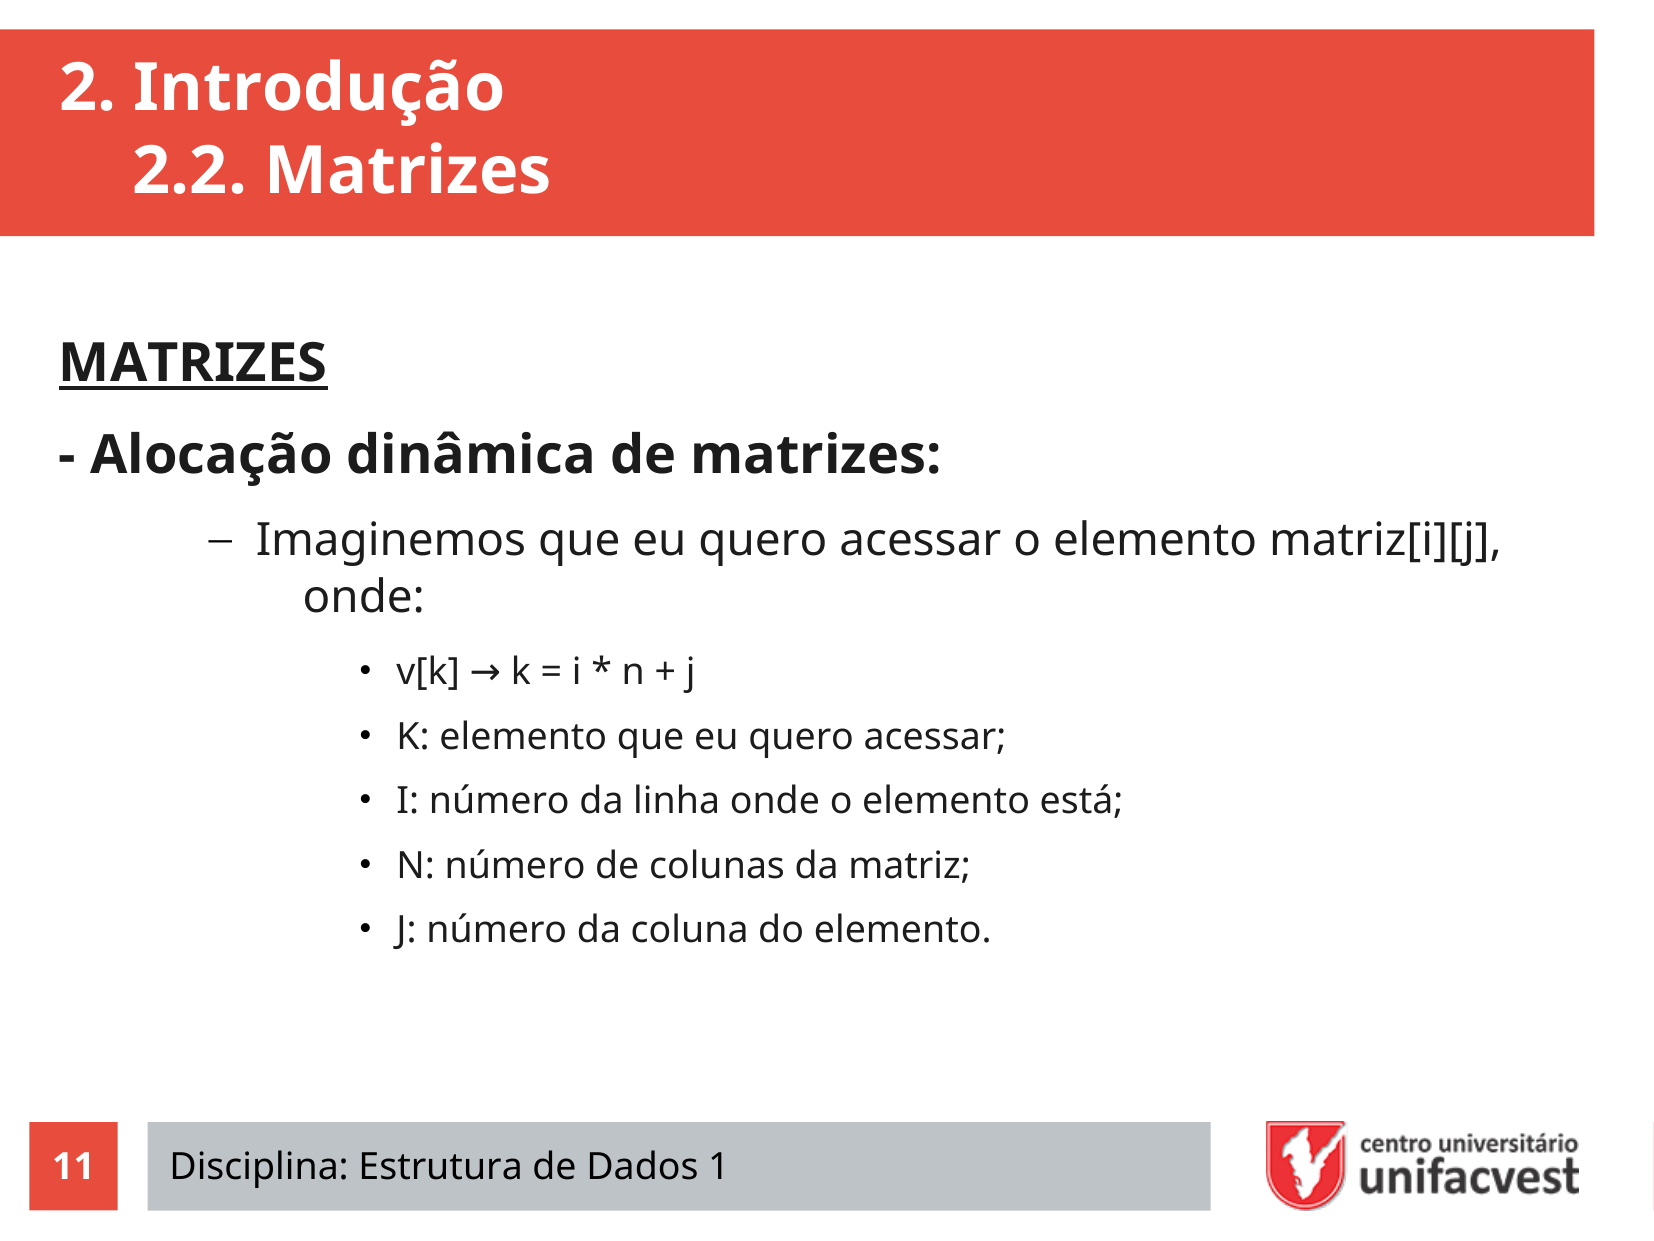

# 2. Introdução 2.2. Matrizes
MATRIZES
- Alocação dinâmica de matrizes:
Imaginemos que eu quero acessar o elemento matriz[i][j], onde:
v[k] → k = i * n + j
K: elemento que eu quero acessar;
I: número da linha onde o elemento está;
N: número de colunas da matriz;
J: número da coluna do elemento.
11
Disciplina: Estrutura de Dados 1